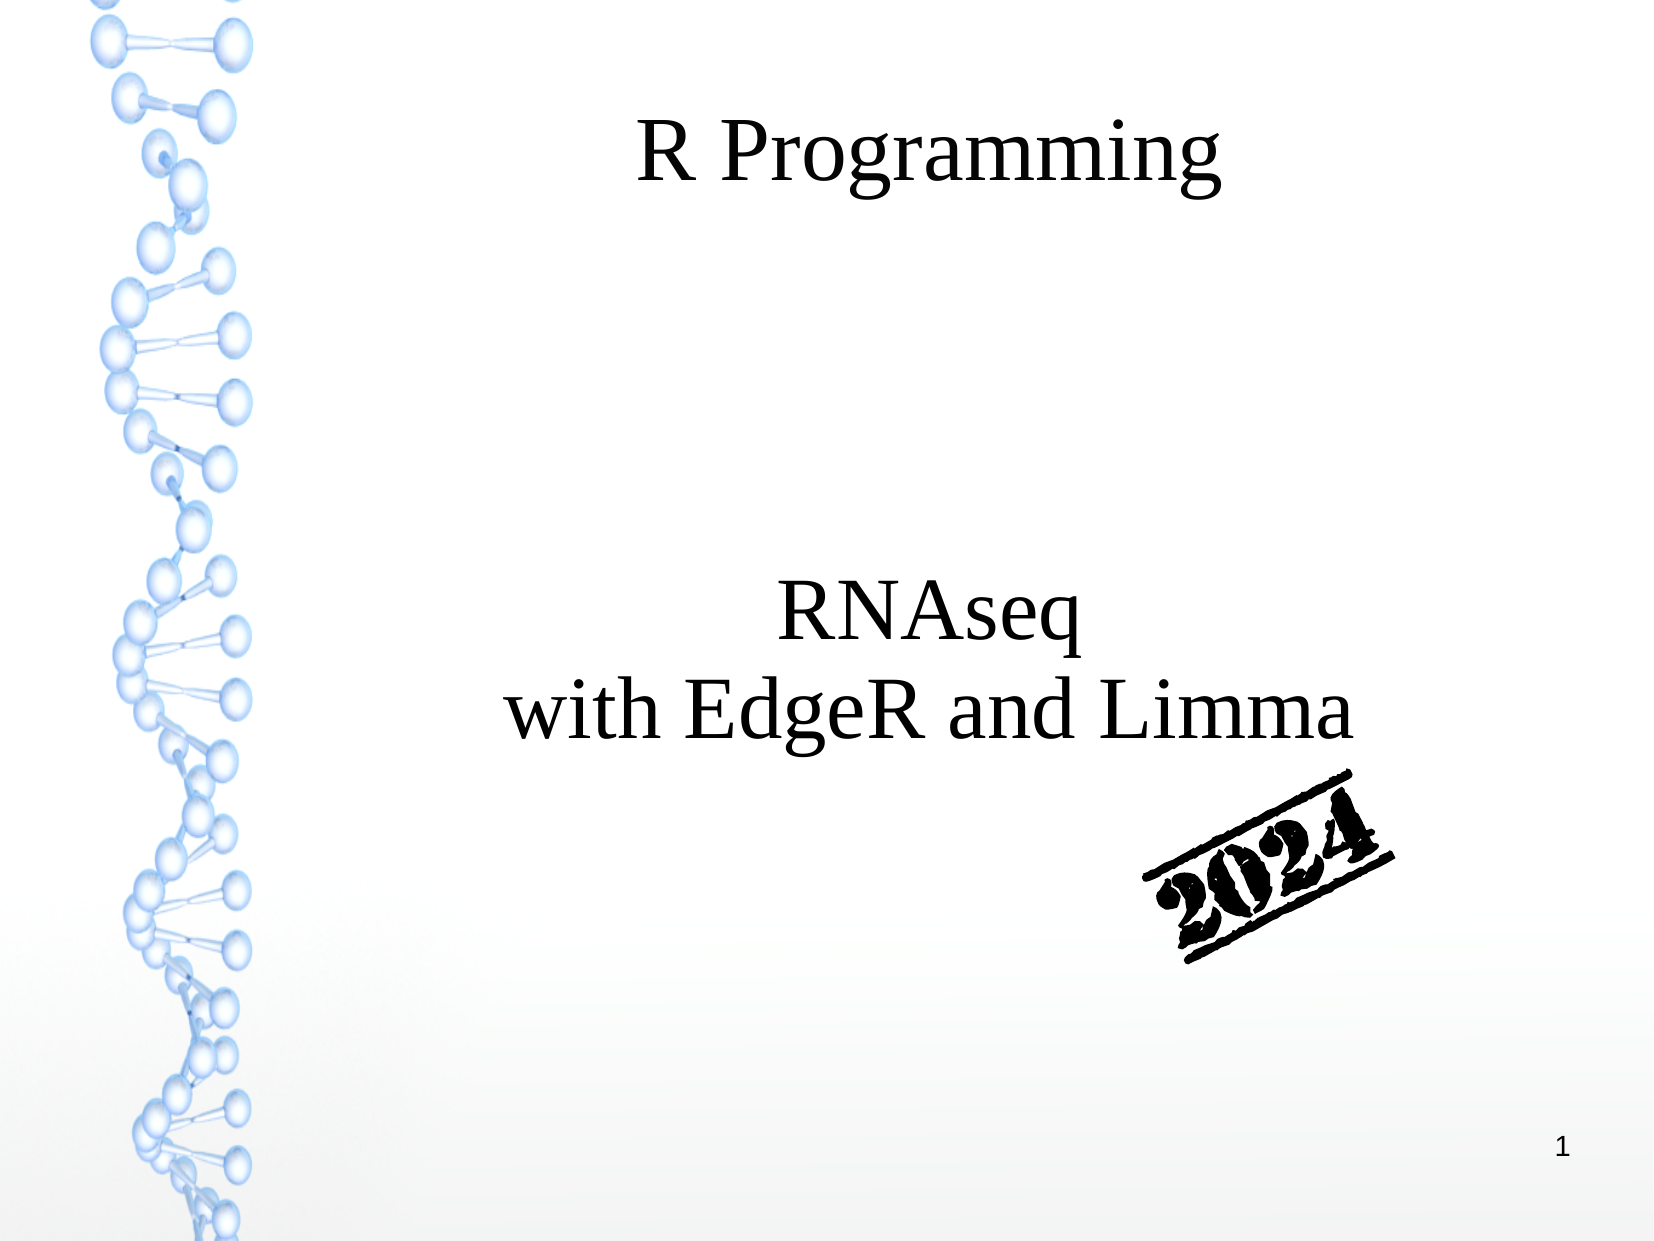

# R Programming
RNAseq
with EdgeR and Limma
2024
1